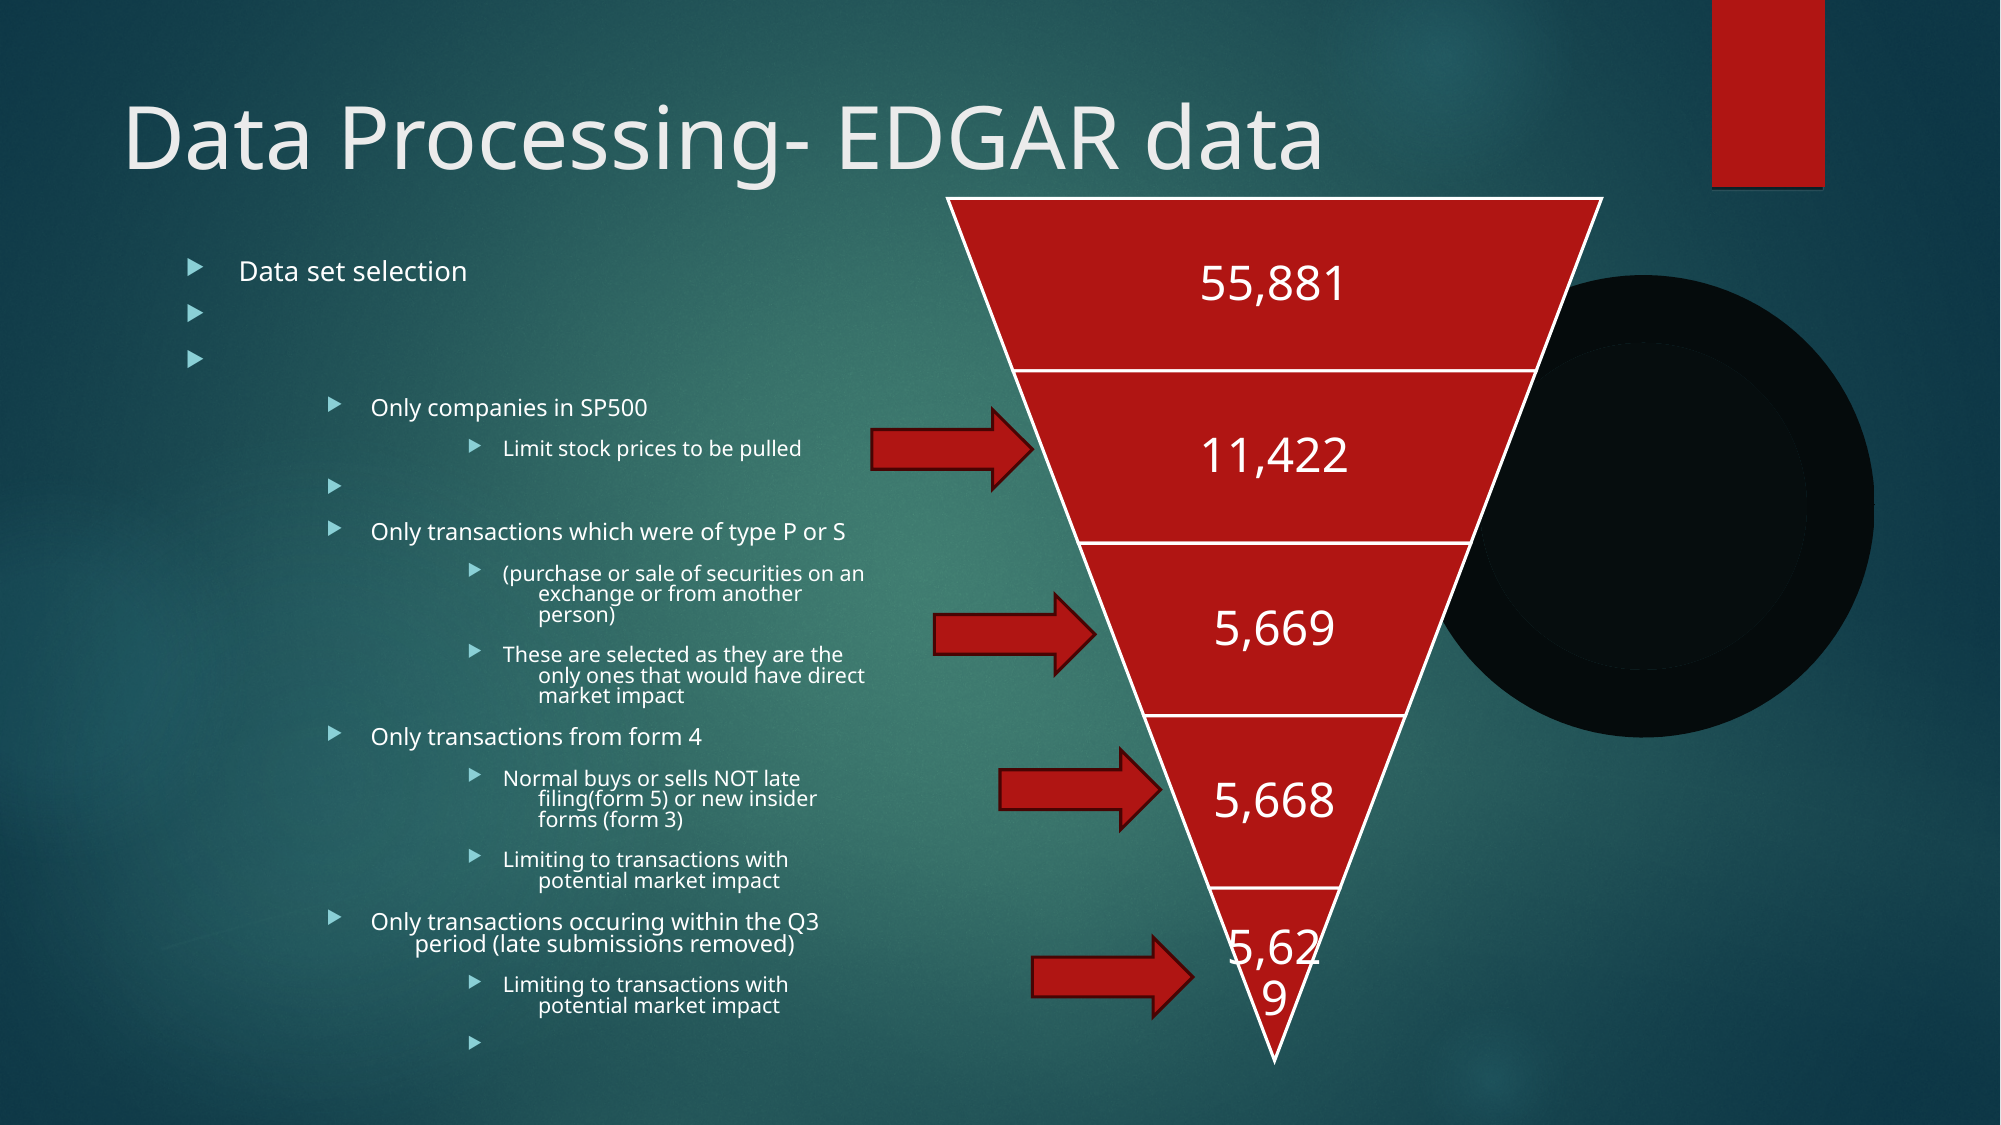

# Data Processing- EDGAR data
55,881
11,422
5,669
5,668
5,629
Data set selection
Only companies in SP500
Limit stock prices to be pulled
Only transactions which were of type P or S
(purchase or sale of securities on an exchange or from another person)
These are selected as they are the only ones that would have direct market impact
Only transactions from form 4
Normal buys or sells NOT late filing(form 5) or new insider forms (form 3)
Limiting to transactions with potential market impact
Only transactions occuring within the Q3 period (late submissions removed)
Limiting to transactions with potential market impact